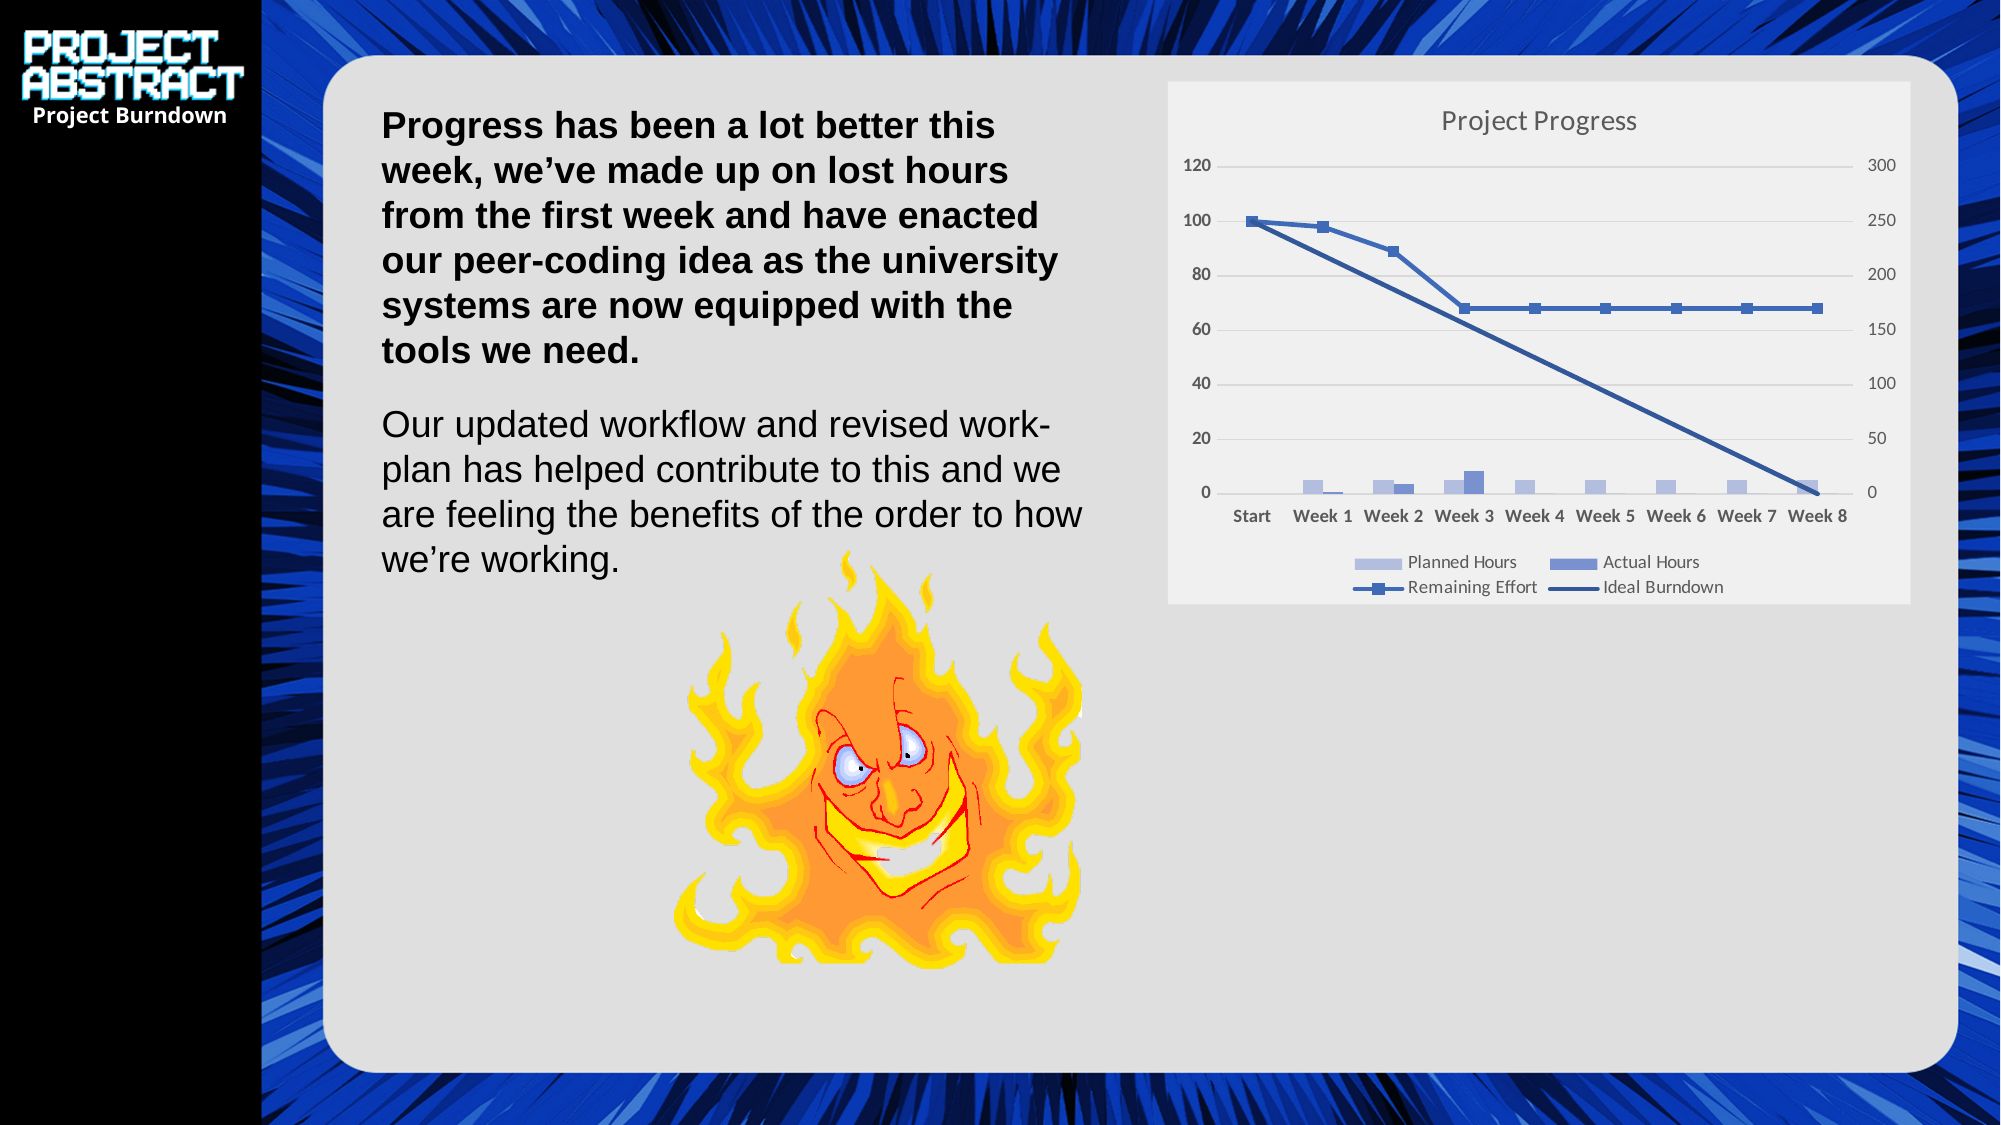

### Chart: Project Progress
| Category | Planned Hours | Actual Hours | Remaining Effort | Ideal Burndown |
|---|---|---|---|---|
| Start | None | None | 100.0 | 100.0 |
| Week 1 | 12.5 | 2.0 | 98.0 | 87.5 |
| Week 2 | 12.5 | 9.0 | 89.0 | 75.0 |
| Week 3 | 12.5 | 21.0 | 68.0 | 62.5 |
| Week 4 | 12.5 | 0.0 | 68.0 | 50.0 |
| Week 5 | 12.5 | 0.0 | 68.0 | 37.5 |
| Week 6 | 12.5 | 0.0 | 68.0 | 25.0 |
| Week 7 | 12.5 | 0.0 | 68.0 | 12.5 |
| Week 8 | 12.5 | 0.0 | 68.0 | 0.0 |Project Burndown
Progress has been a lot better this week, we’ve made up on lost hours from the first week and have enacted our peer-coding idea as the university systems are now equipped with the tools we need.
Our updated workflow and revised work-plan has helped contribute to this and we are feeling the benefits of the order to how we’re working.